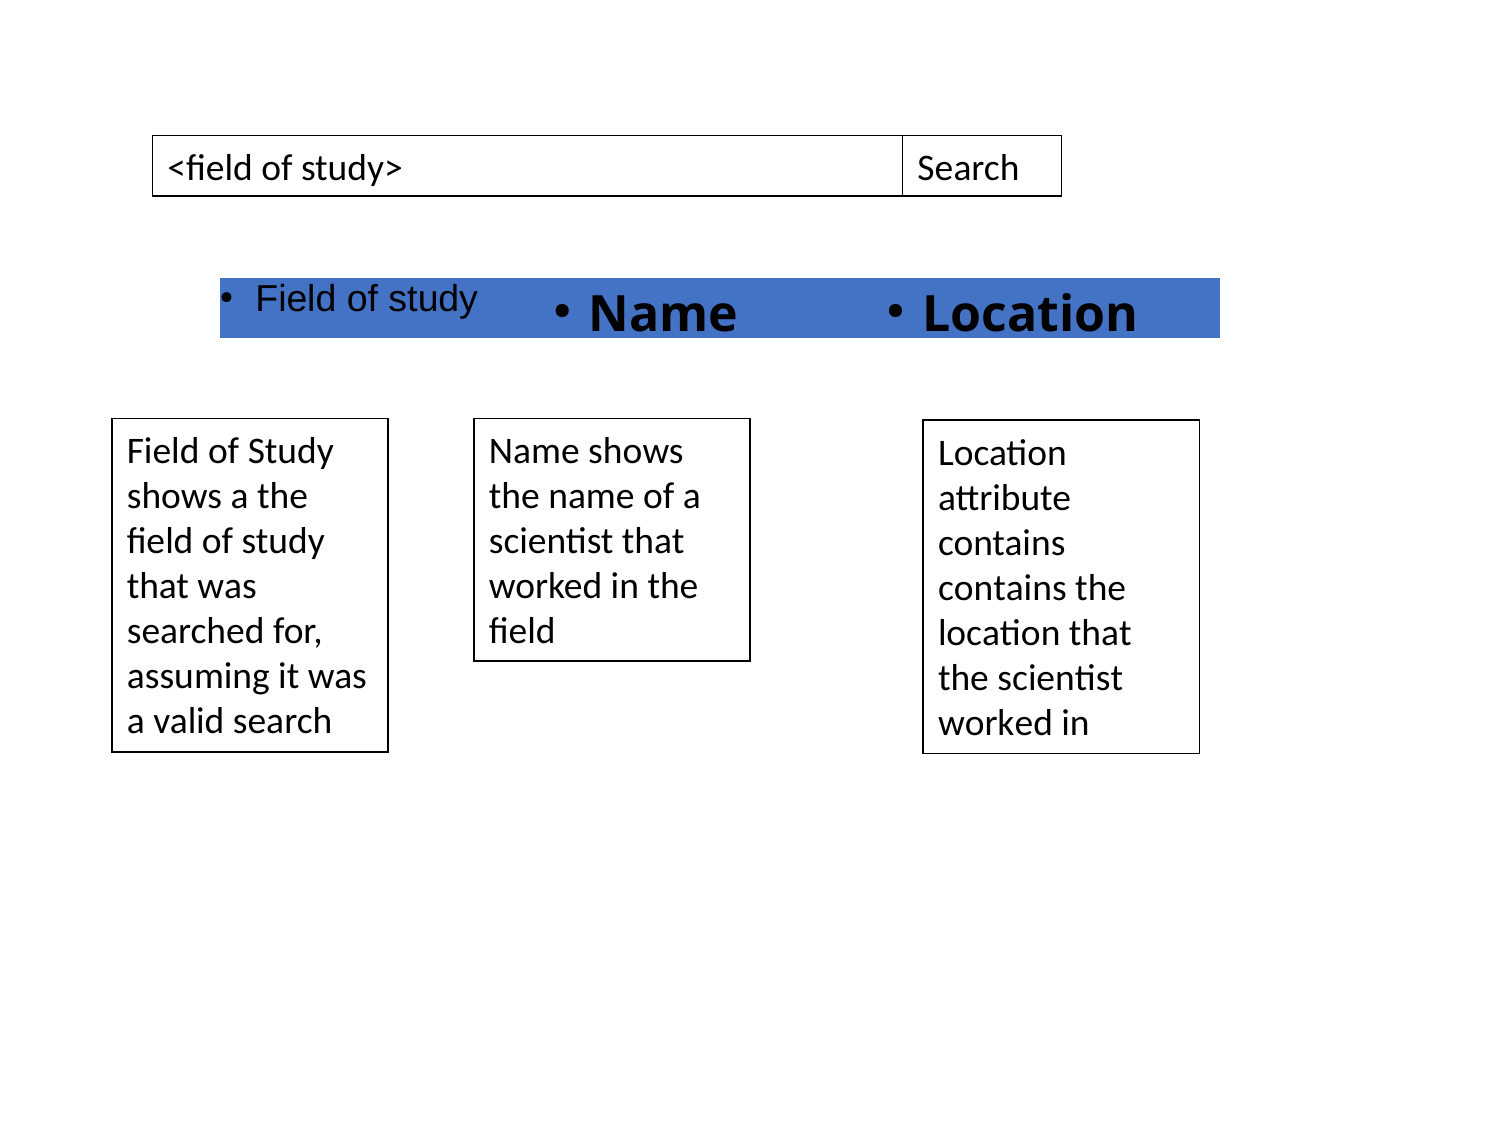

<field of study>
Search
| Field of study | Name | Location |
| --- | --- | --- |
Field of Study shows a the field of study that was searched for, assuming it was a valid search
Name shows the name of a scientist that worked in the field
Location attribute contains contains the location that the scientist worked in